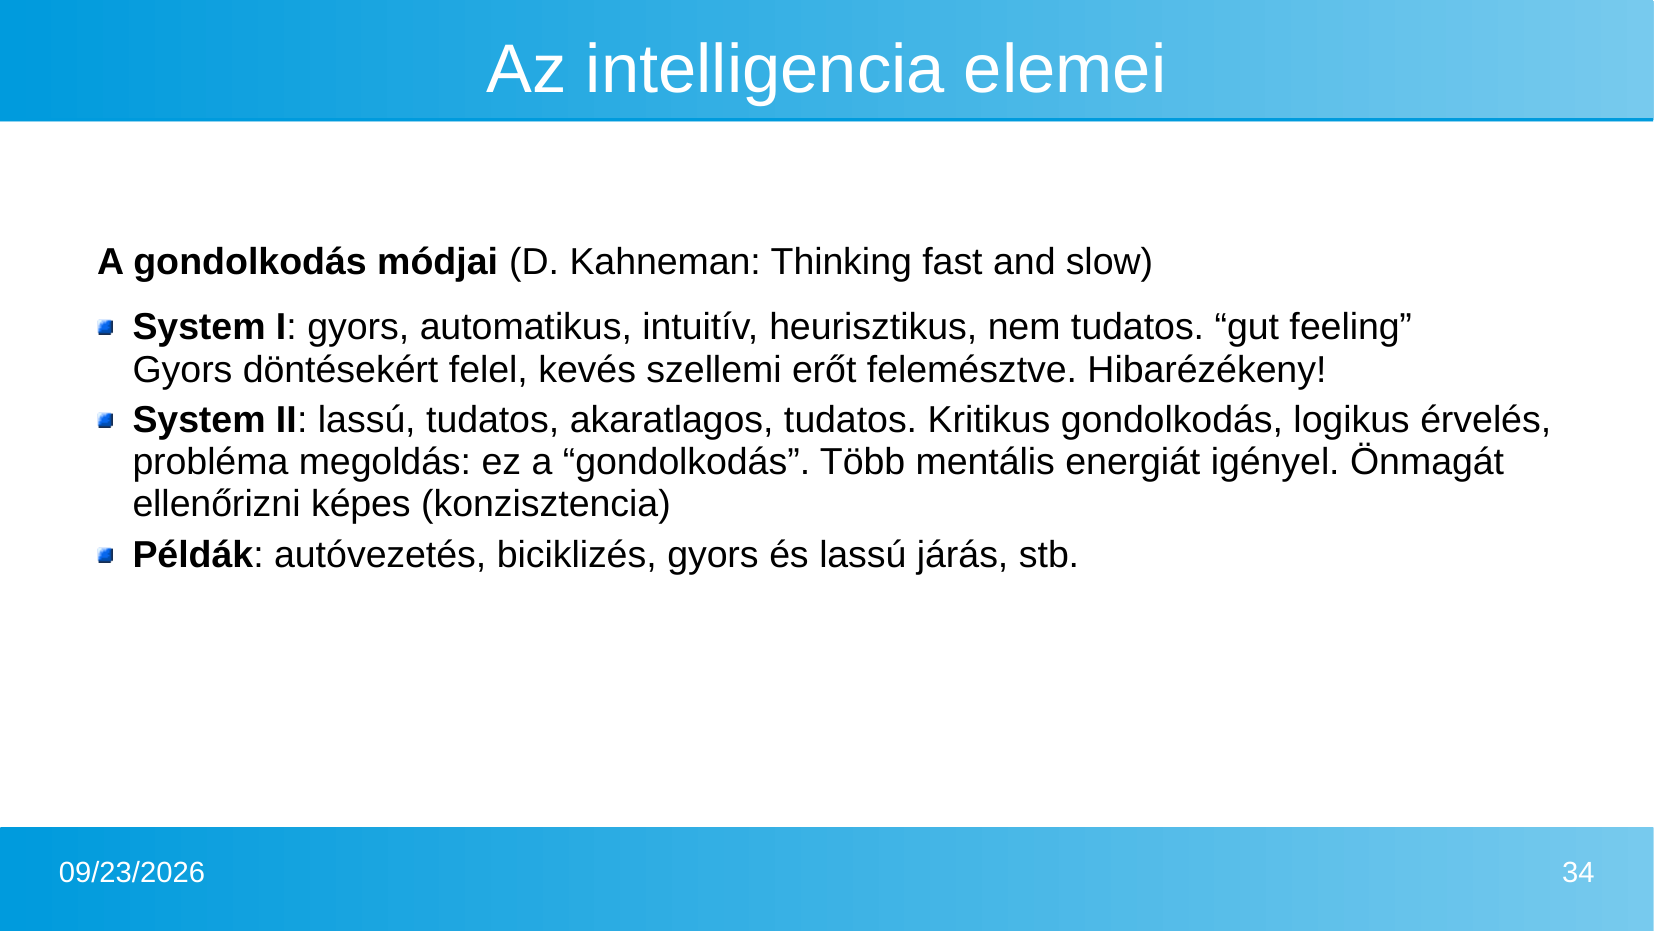

# Az intelligencia elemei
A gondolkodás módjai (D. Kahneman: Thinking fast and slow)
System I: gyors, automatikus, intuitív, heurisztikus, nem tudatos. “gut feeling”
Gyors döntésekért felel, kevés szellemi erőt felemésztve. Hibarézékeny!
System II: lassú, tudatos, akaratlagos, tudatos. Kritikus gondolkodás, logikus érvelés, probléma megoldás: ez a “gondolkodás”. Több mentális energiát igényel. Önmagát ellenőrizni képes (konzisztencia)
Példák: autóvezetés, biciklizés, gyors és lassú járás, stb.
34